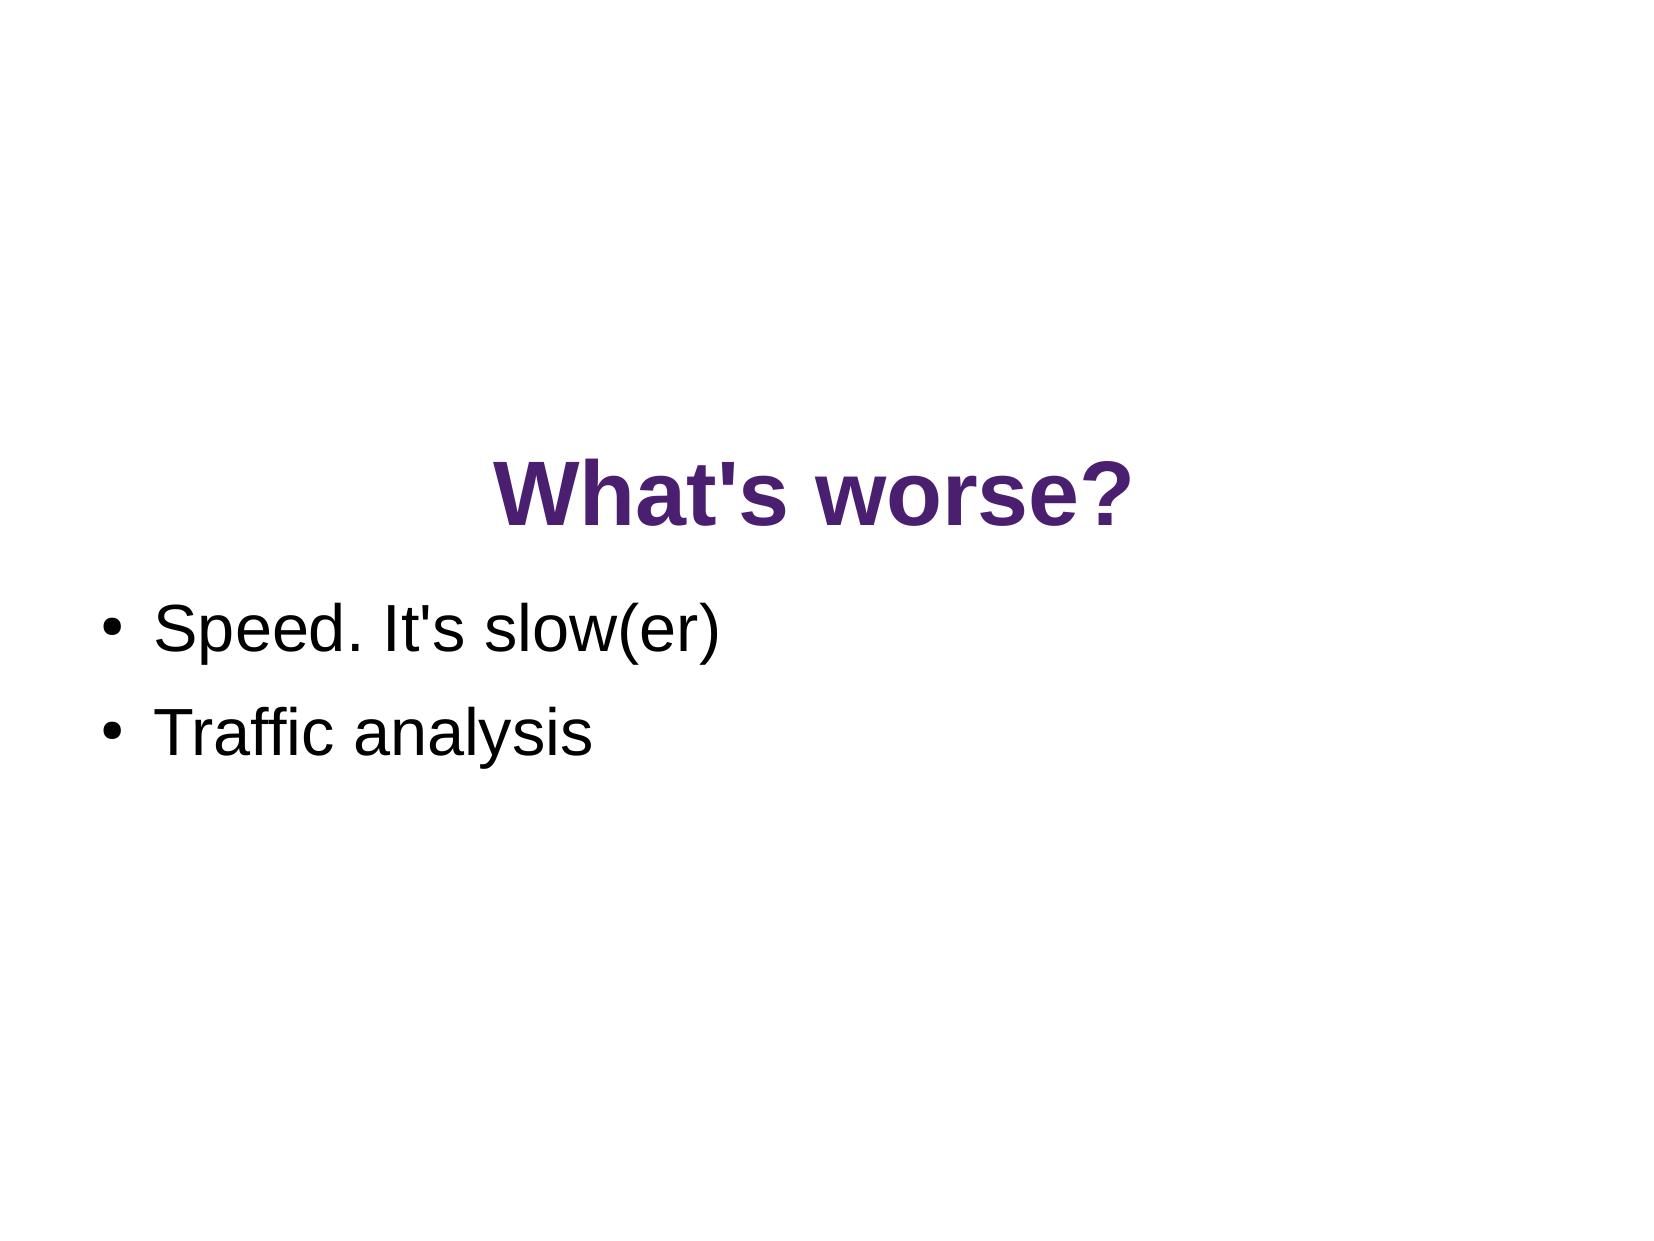

# What's worse?
Speed. It's slow(er)
Traffic analysis